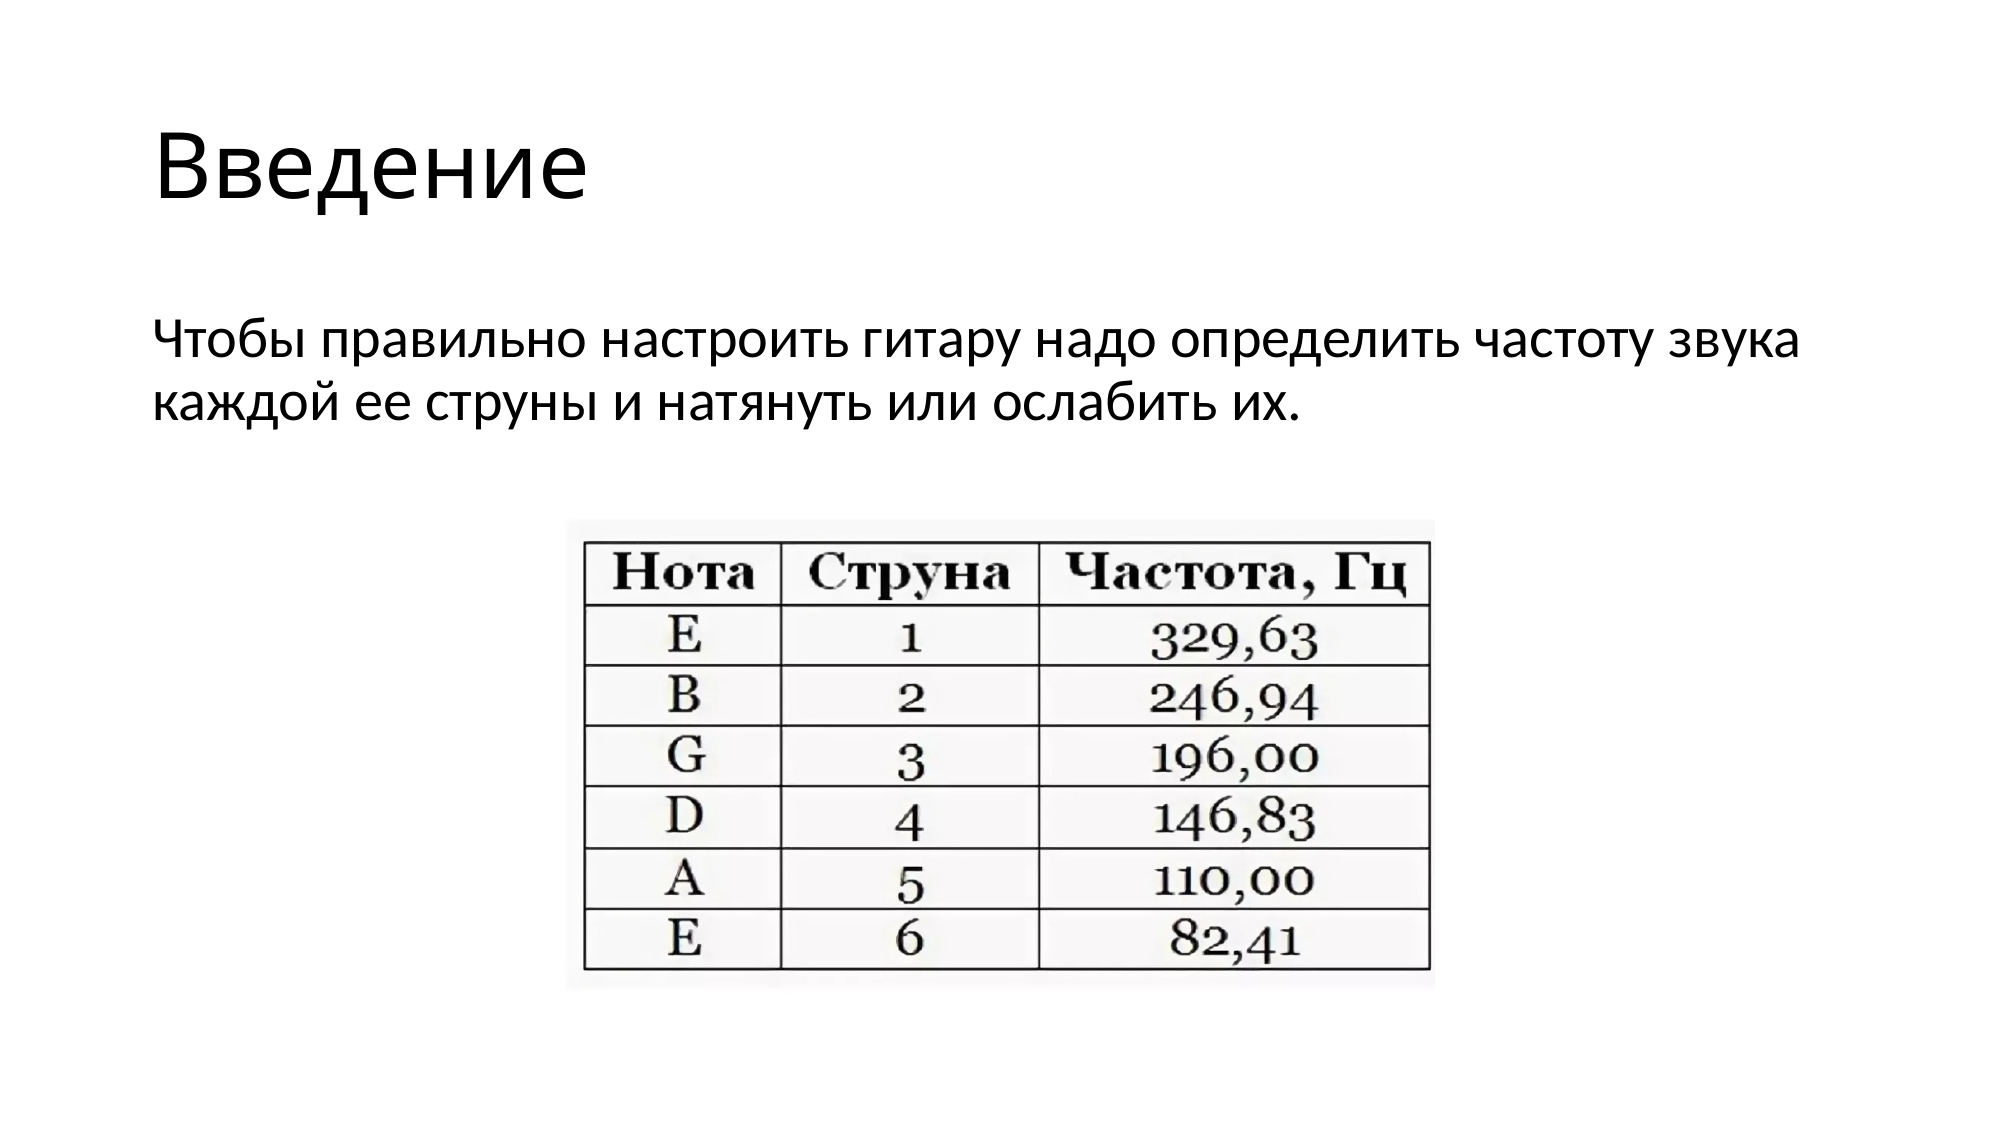

# Введение
Чтобы правильно настроить гитару надо определить частоту звука каждой ее струны и натянуть или ослабить их.